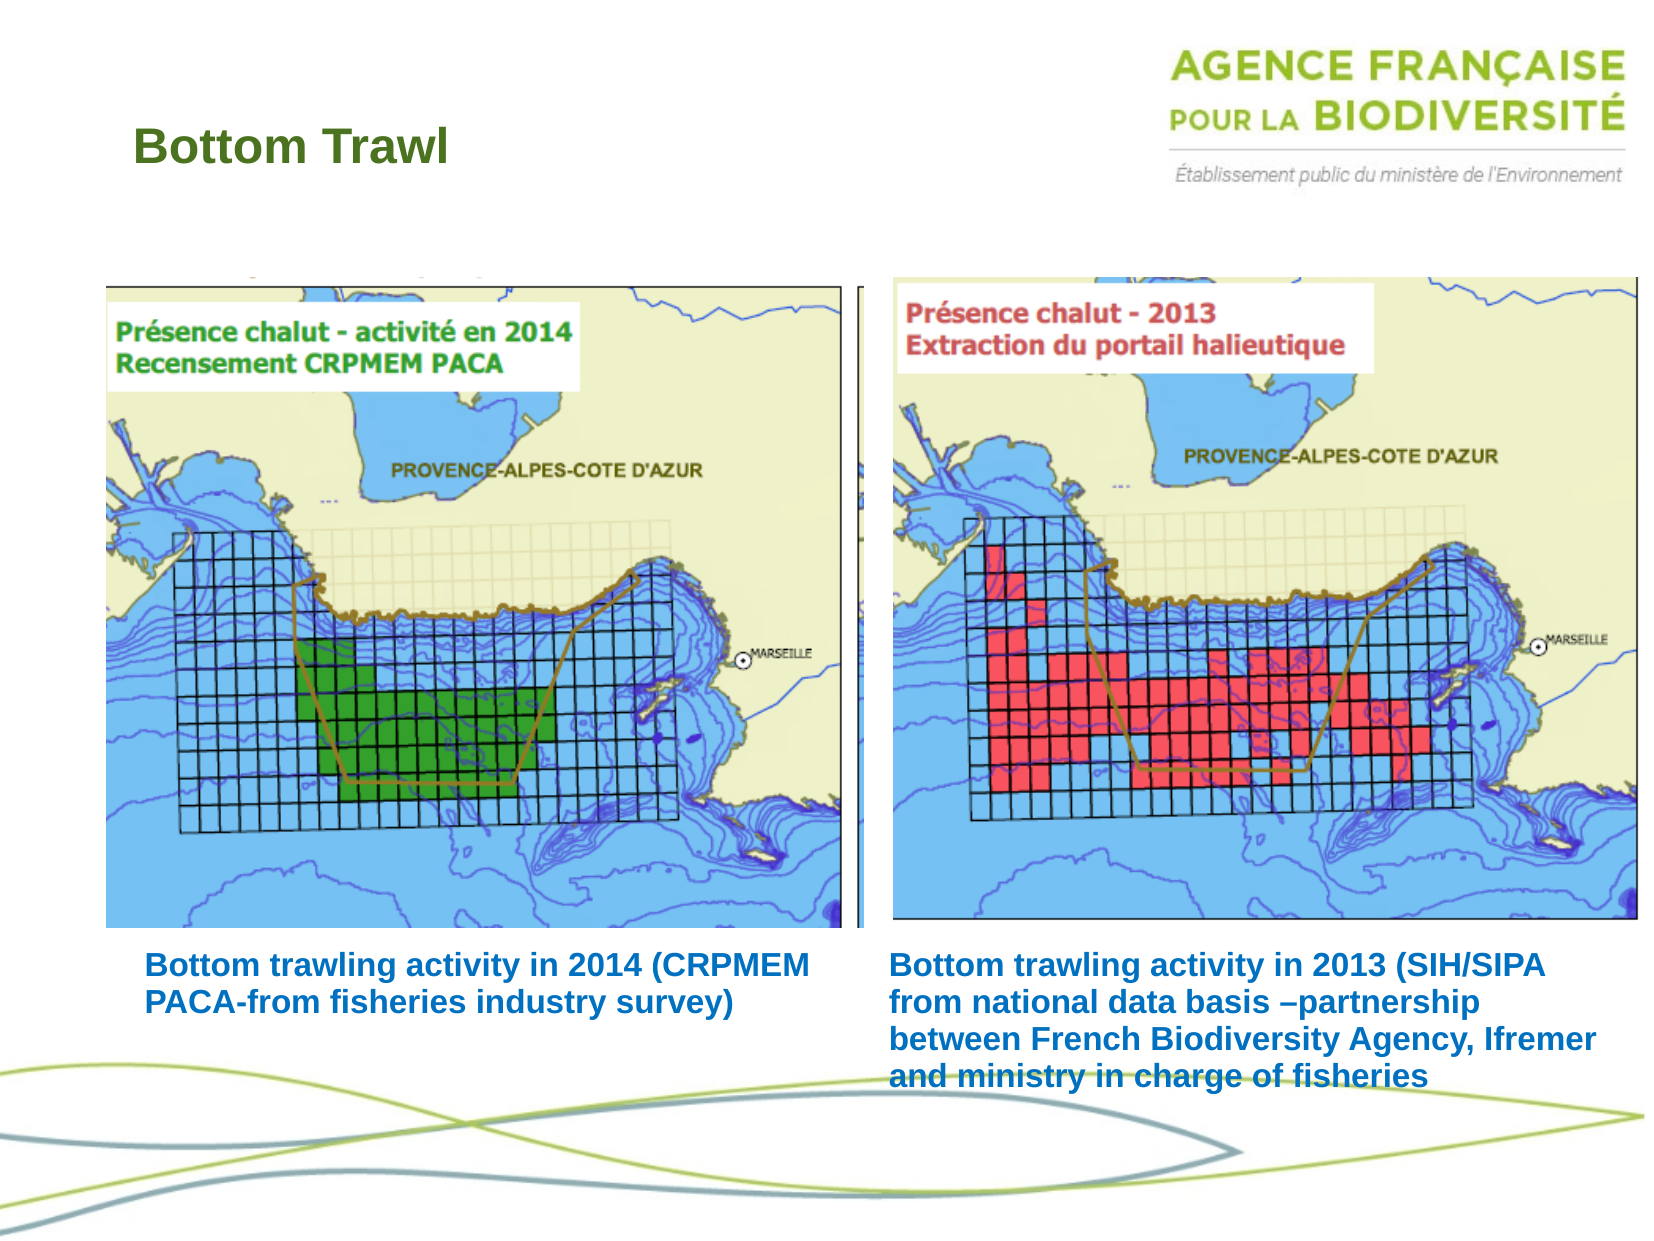

Bottom Trawl
Bottom trawling activity in 2014 (CRPMEM PACA-from fisheries industry survey)
Bottom trawling activity in 2013 (SIH/SIPA from national data basis –partnership between French Biodiversity Agency, Ifremer and ministry in charge of fisheries